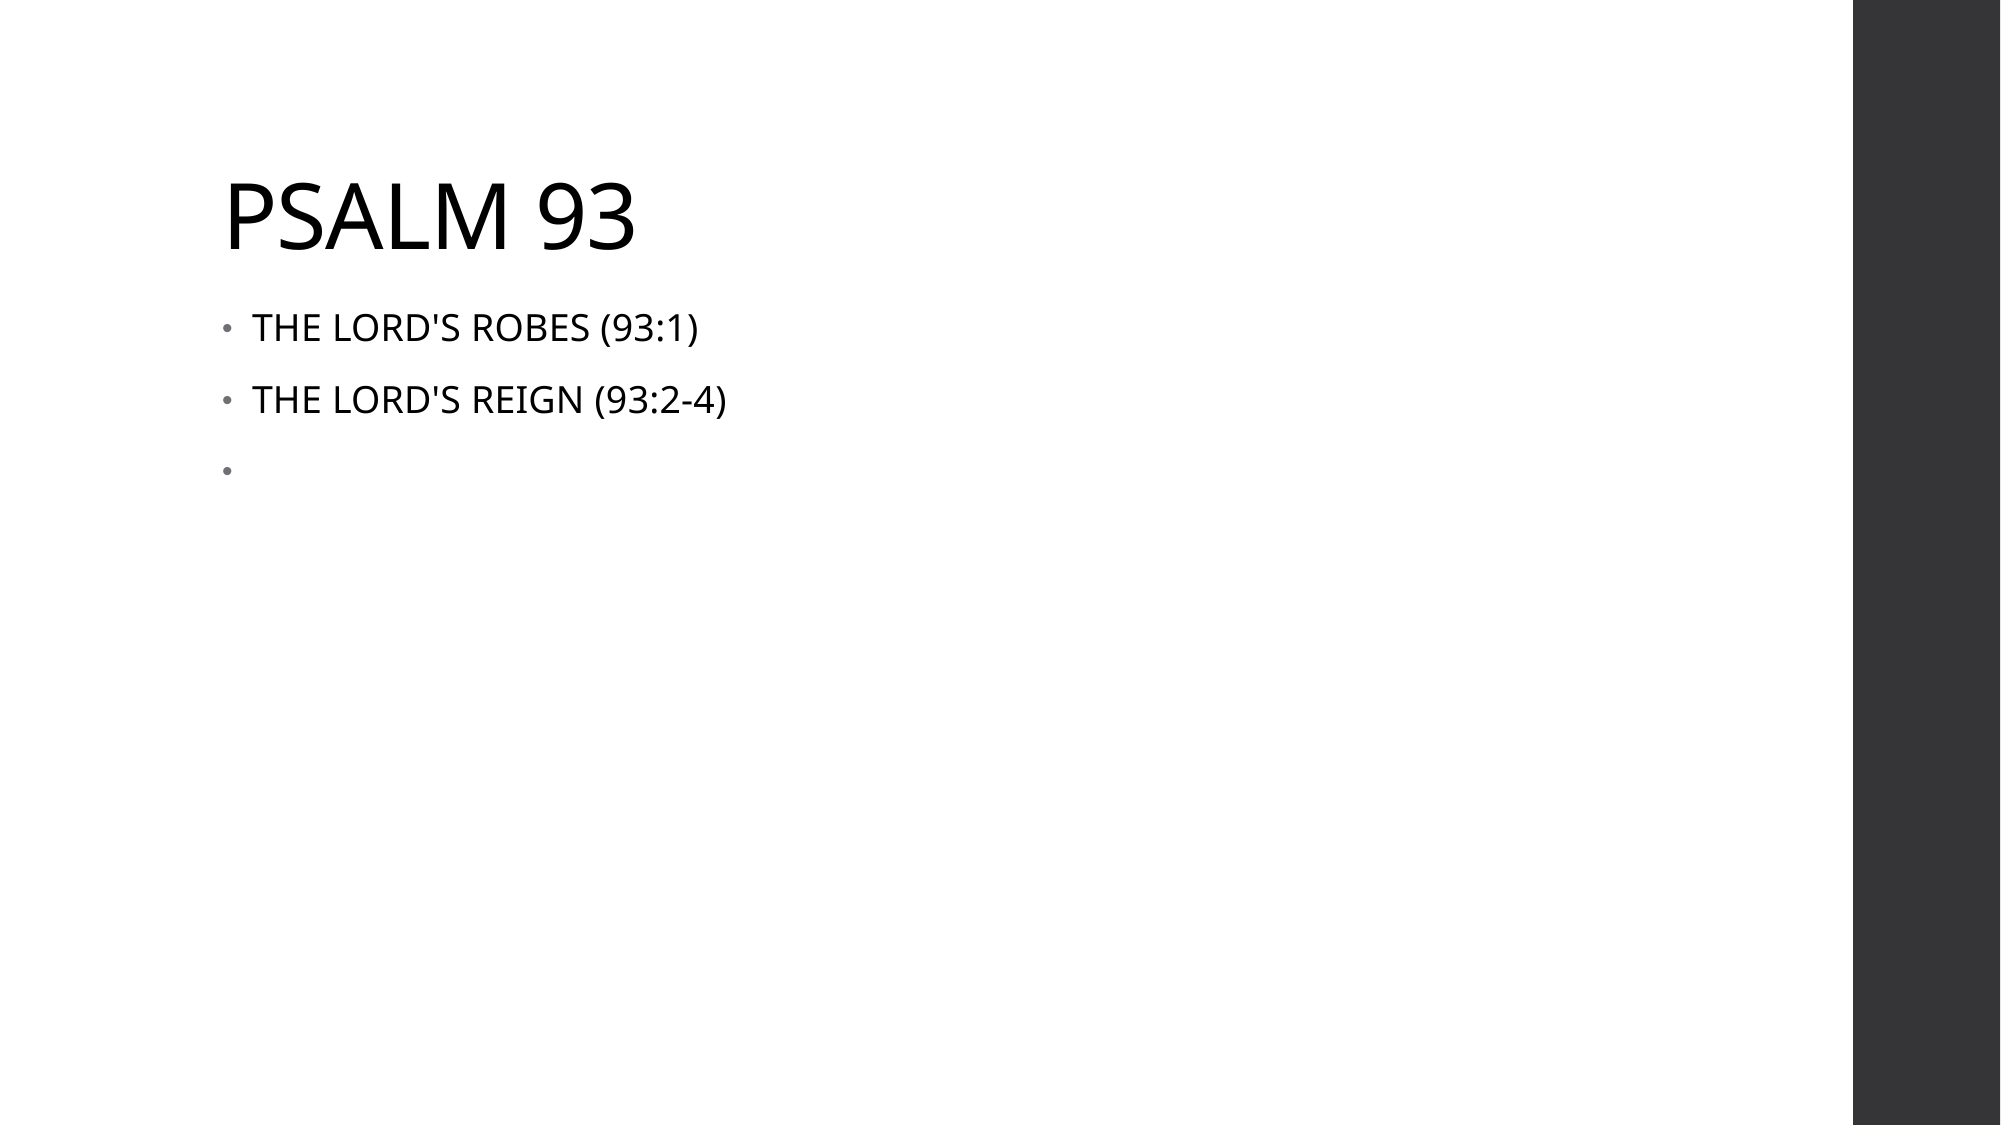

# PSALM 93
THE LORD'S ROBES (93:1)
THE LORD'S REIGN (93:2-4)